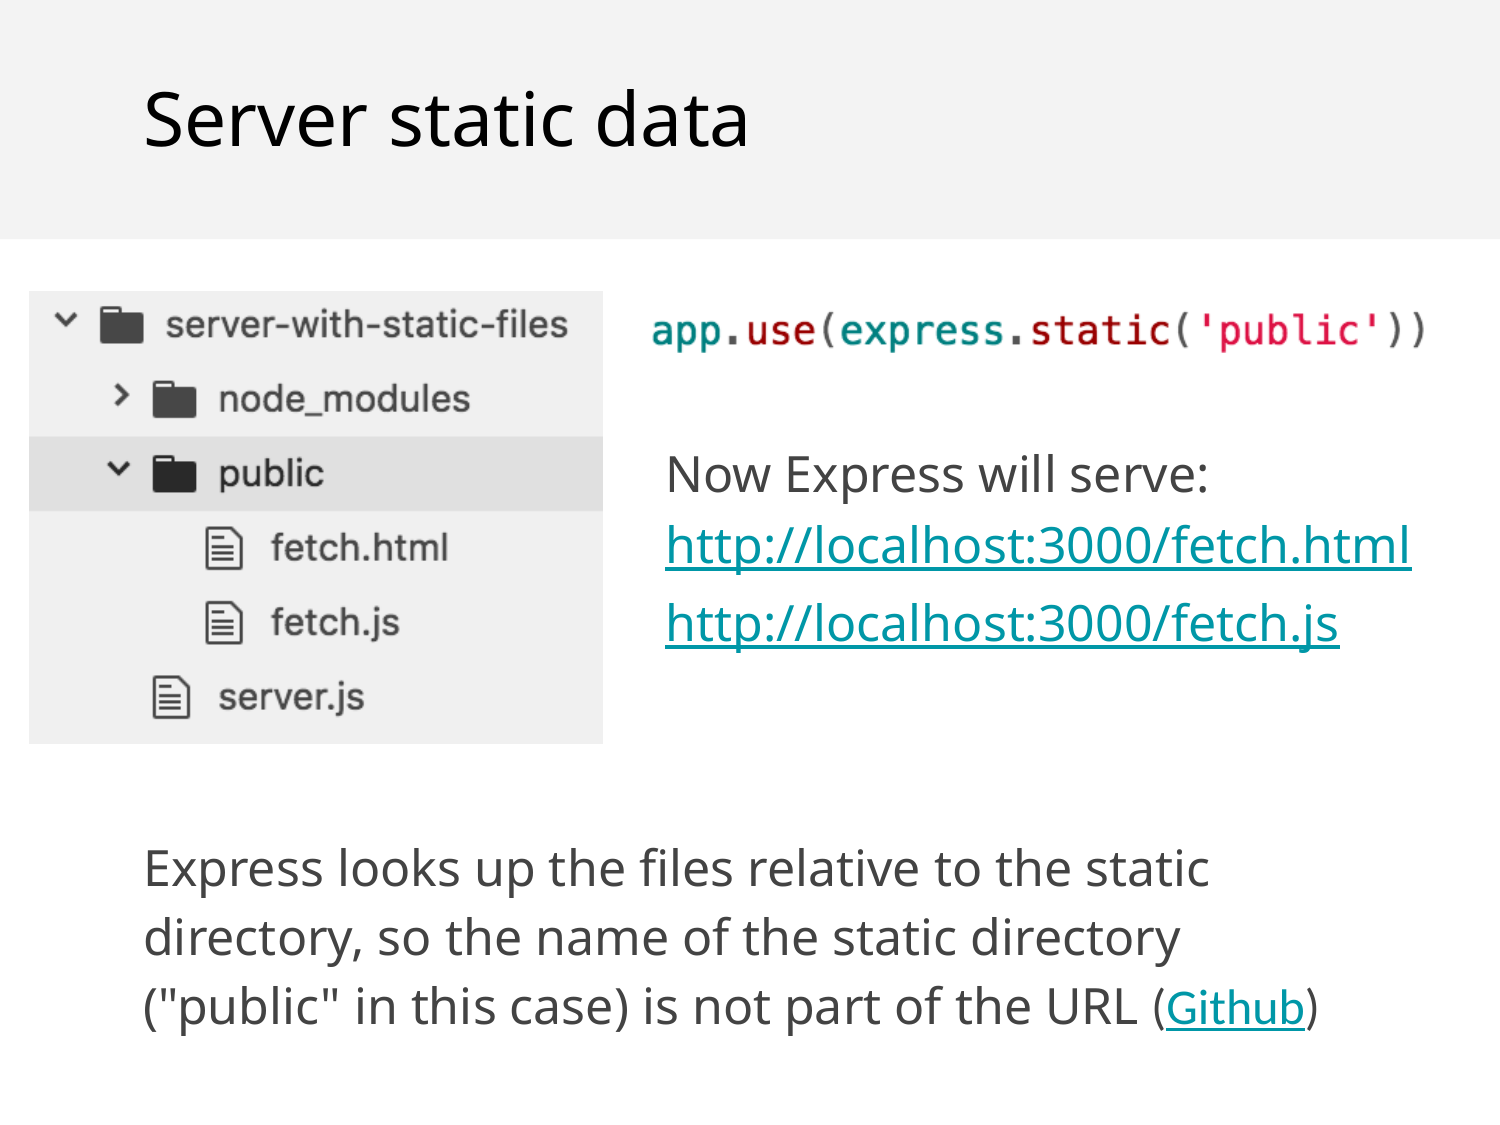

# Server static data
Now Express will serve:
http://localhost:3000/fetch.html
http://localhost:3000/fetch.js
Express looks up the files relative to the static directory, so the name of the static directory ("public" in this case) is not part of the URL (Github)